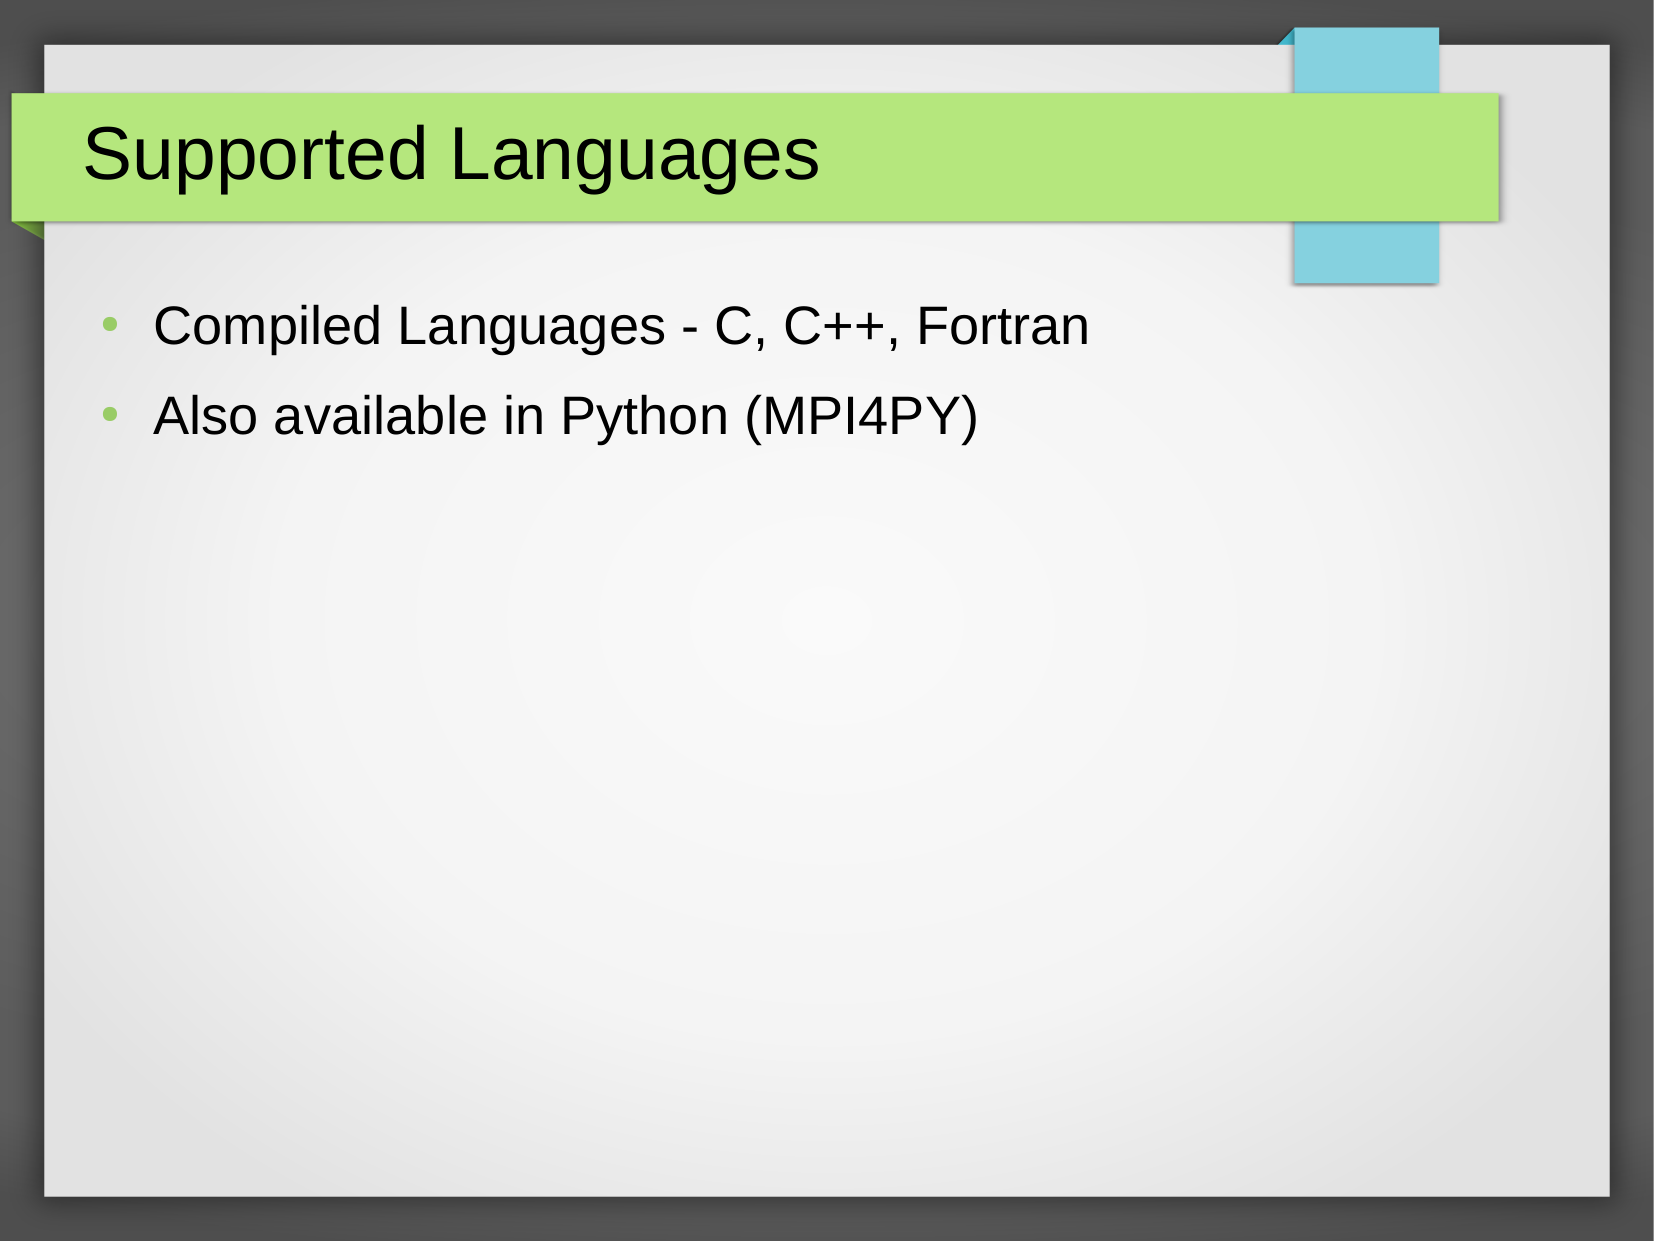

# Supported Languages
Compiled Languages - C, C++, Fortran
Also available in Python (MPI4PY)